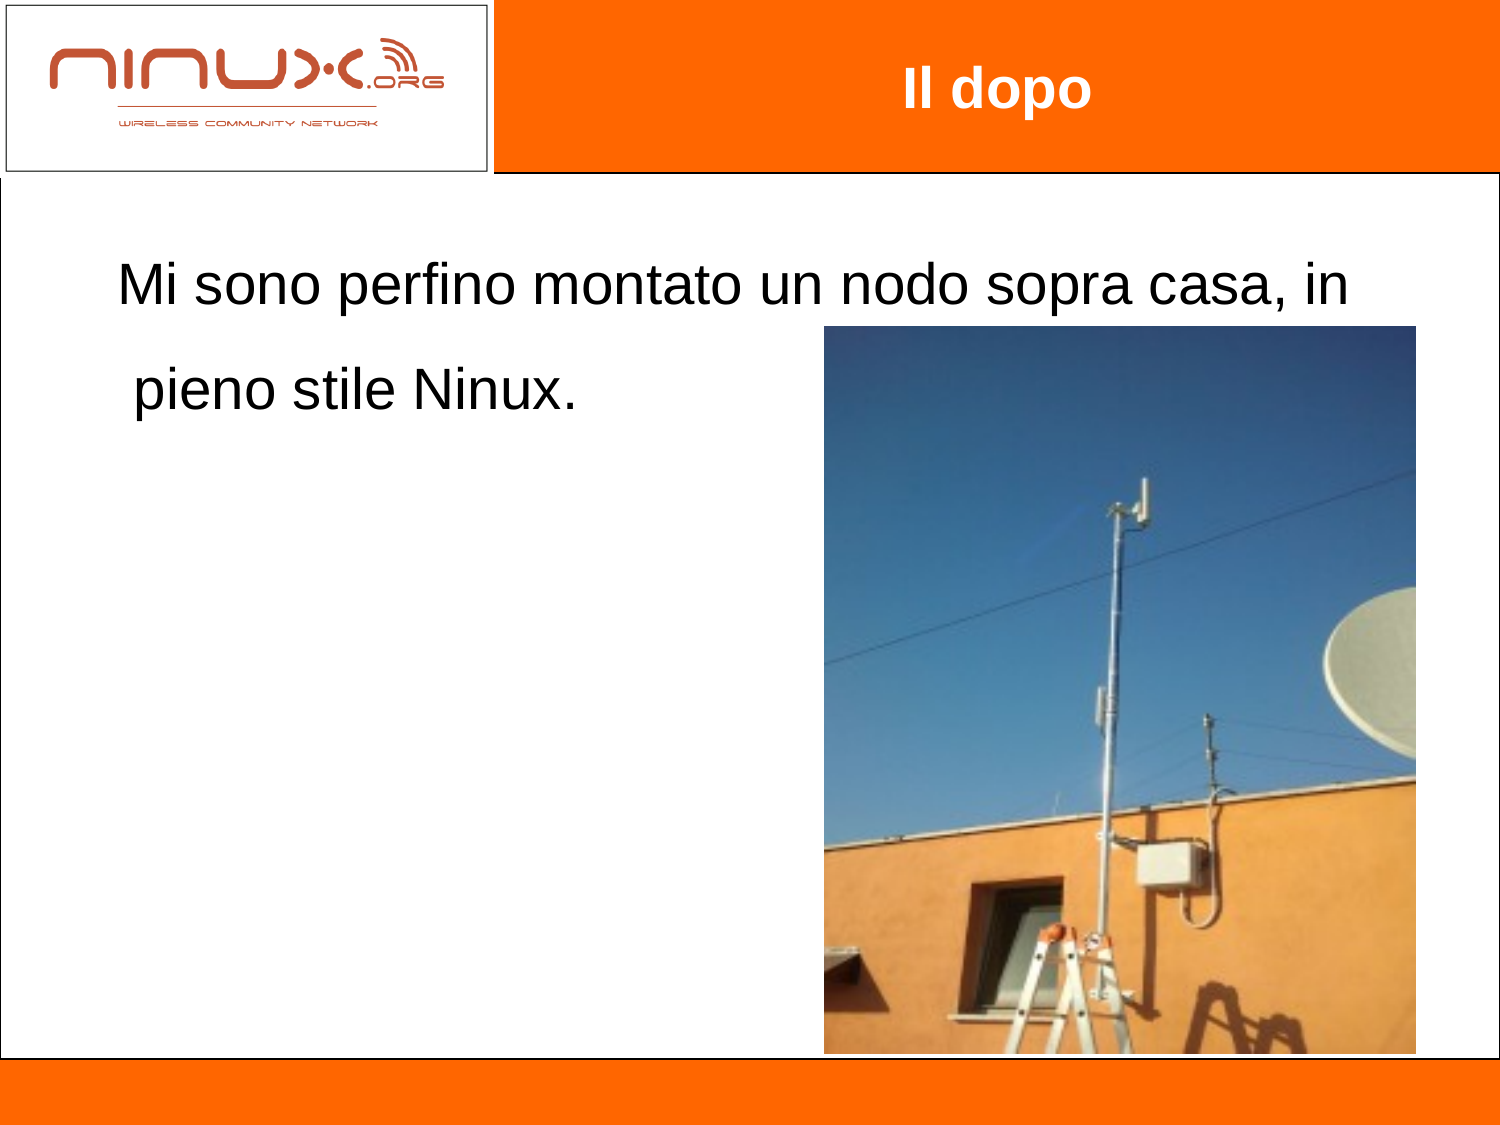

# Il dopo
Mi sono perfino montato un nodo sopra casa, in pieno stile Ninux.